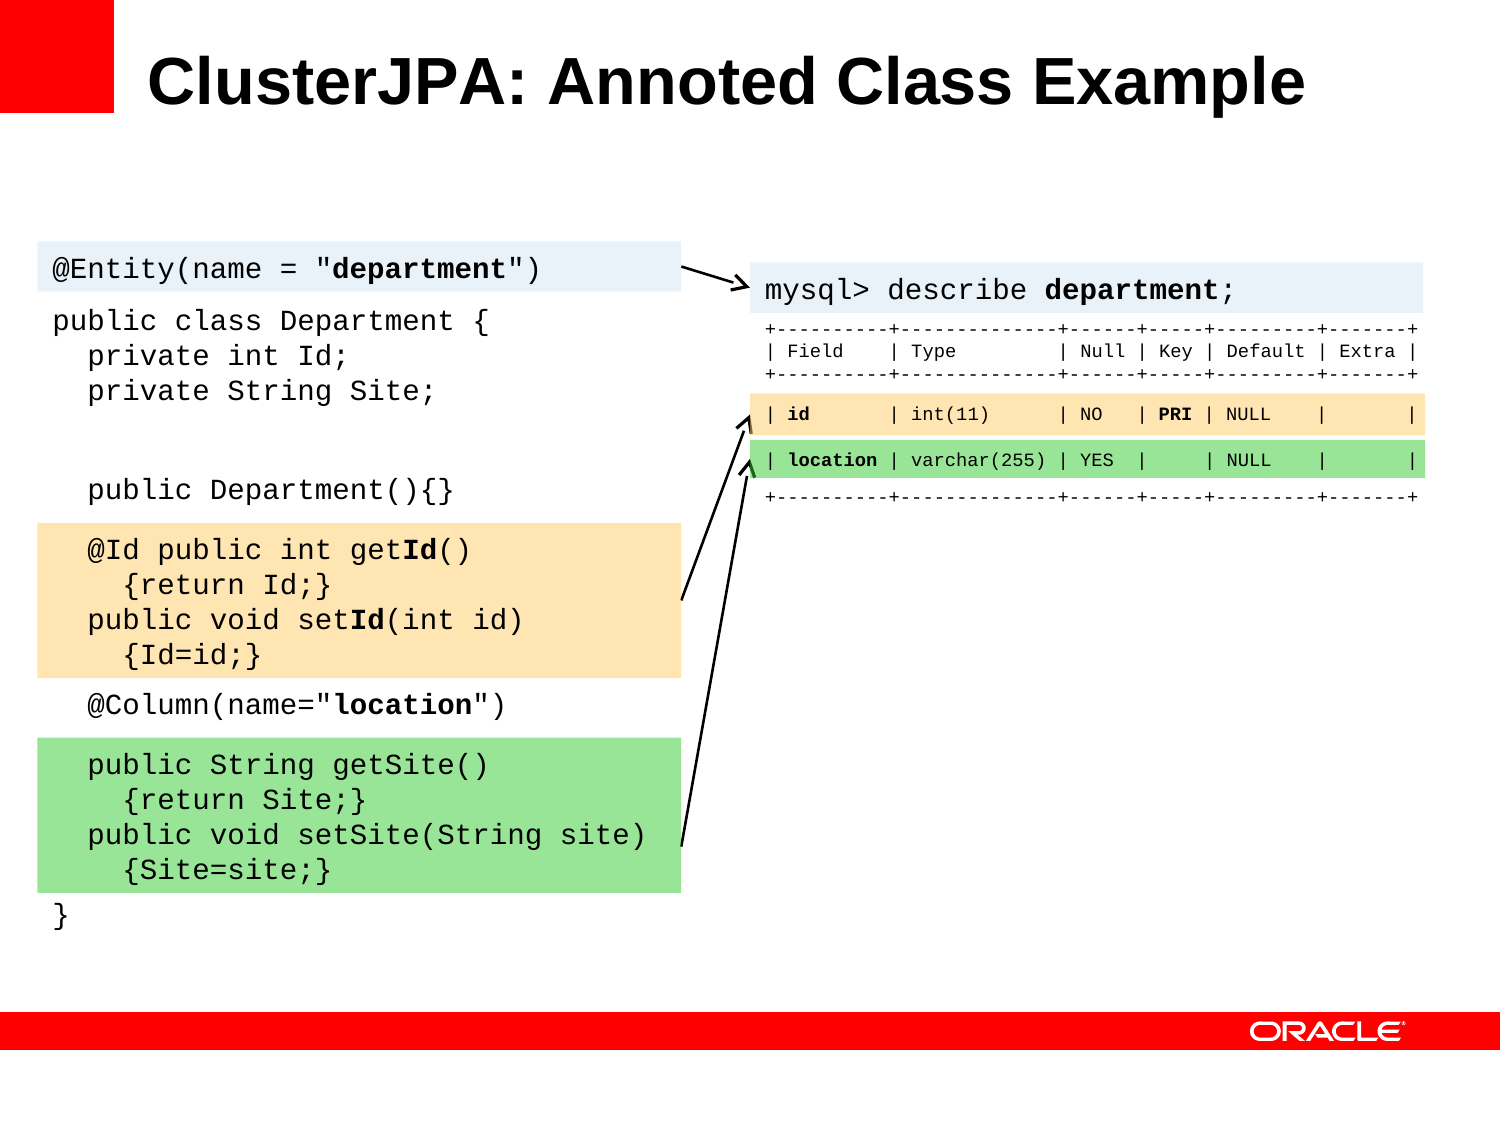

# ClusterJPA: Annoted Class Example
@Entity(name = "department")
public class Department {
 private int Id;
 private String Site;
 public Department(){}
 @Id public int getId()
 {return Id;}
 public void setId(int id)
 {Id=id;}
 @Column(name="location")
 public String getSite()
 {return Site;}
 public void setSite(String site)
 {Site=site;}
}
mysql> describe department;
+----------+--------------+------+-----+---------+-------+
| Field | Type | Null | Key | Default | Extra |
+----------+--------------+------+-----+---------+-------+
| id | int(11) | NO | PRI | NULL | |
| location | varchar(255) | YES | | NULL | |
+----------+--------------+------+-----+---------+-------+